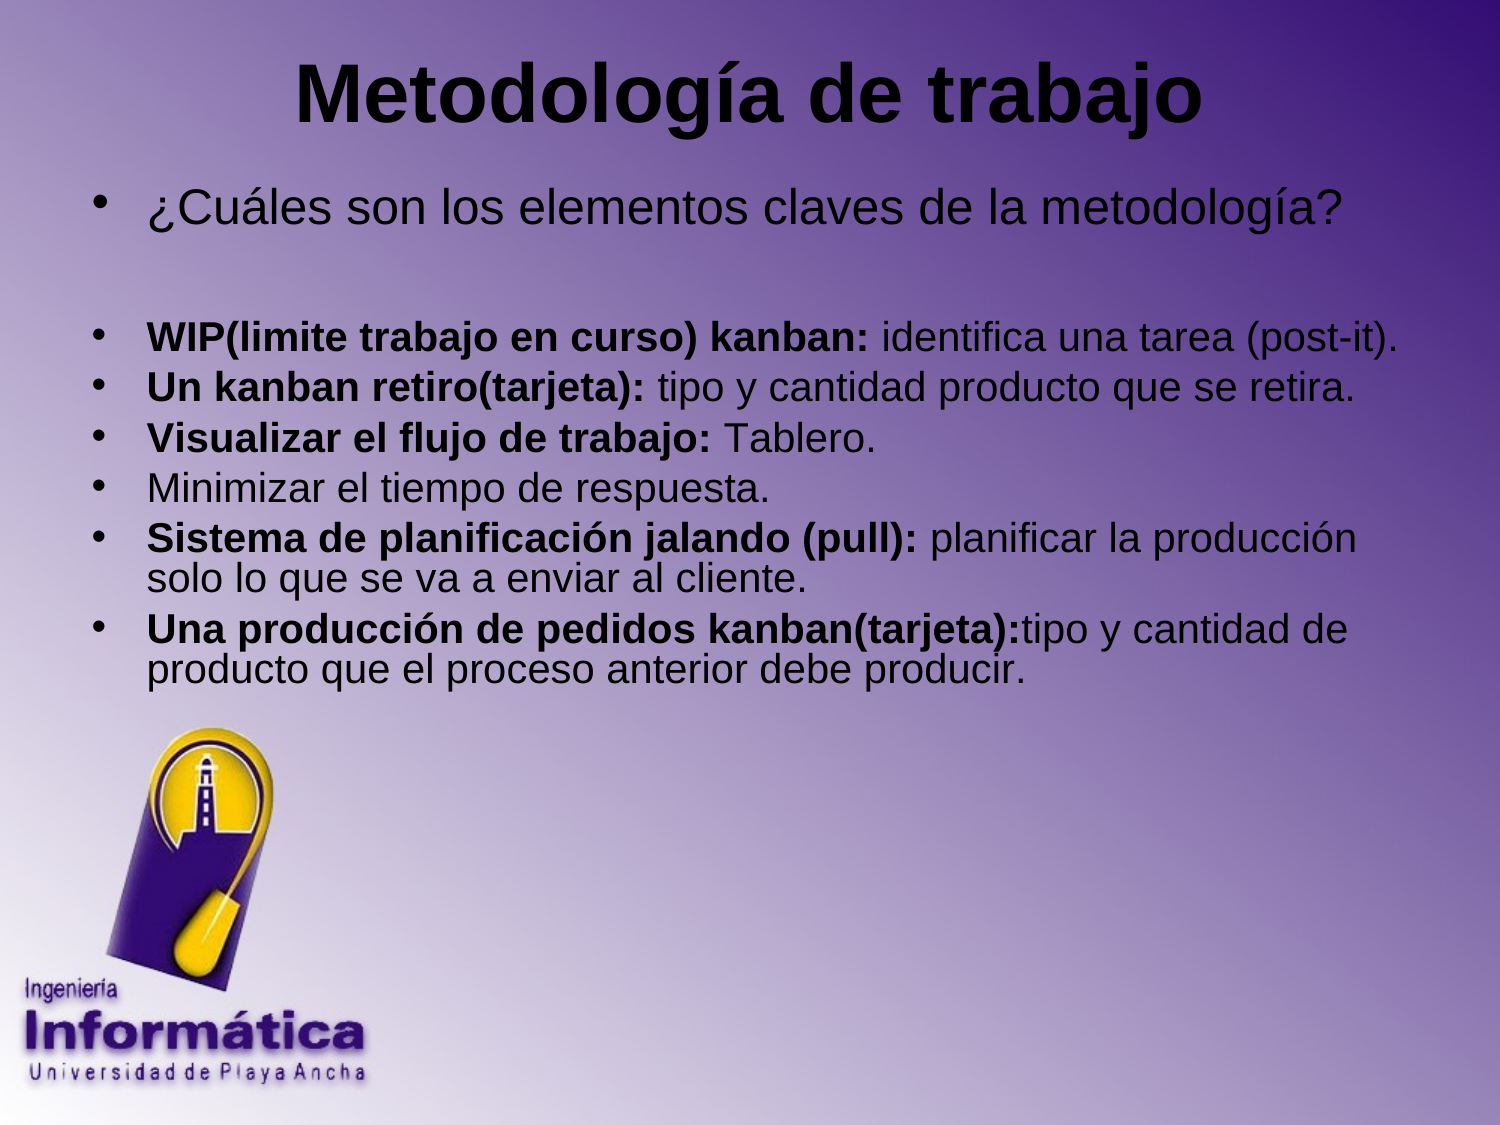

# Metodología de trabajo
¿Cuáles son los elementos claves de la metodología?
WIP(limite trabajo en curso) kanban: identifica una tarea (post-it).
Un kanban retiro(tarjeta): tipo y cantidad producto que se retira.
Visualizar el flujo de trabajo: Tablero.
Minimizar el tiempo de respuesta.
Sistema de planificación jalando (pull): planificar la producción solo lo que se va a enviar al cliente.
Una producción de pedidos kanban(tarjeta):tipo y cantidad de producto que el proceso anterior debe producir.